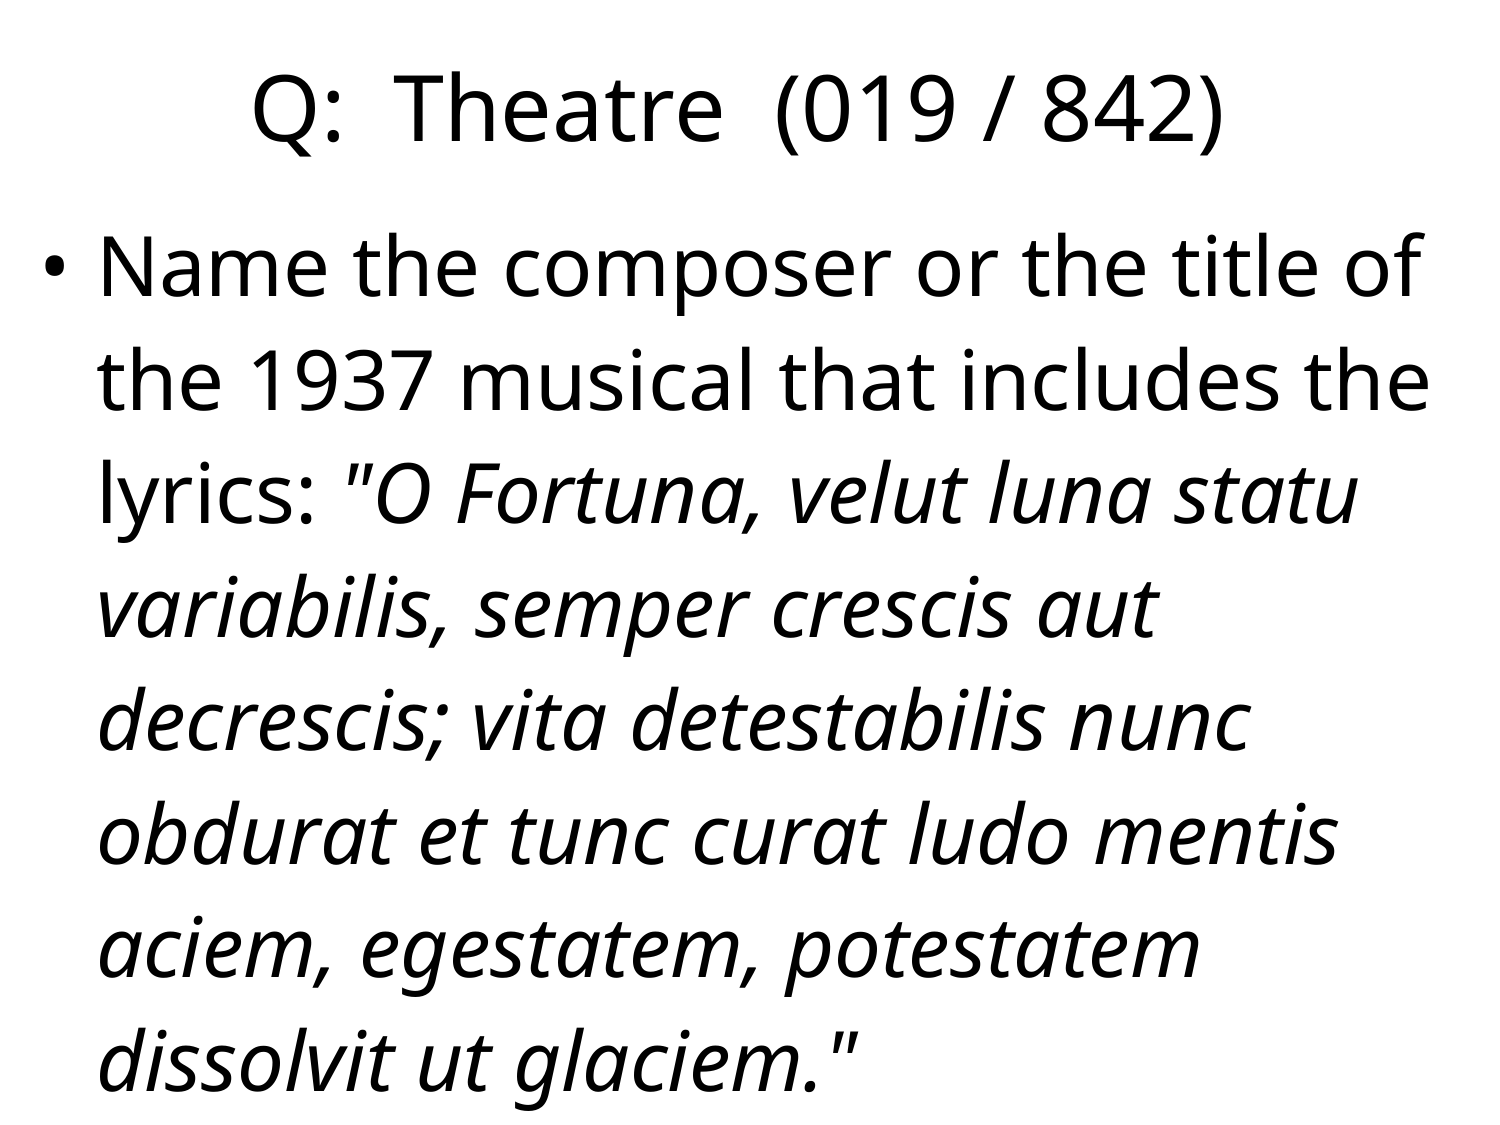

# Q: Theatre (019 / 842)
Name the composer or the title of the 1937 musical that includes the lyrics: "O Fortuna, velut luna statu variabilis, semper crescis aut decrescis; vita detestabilis nunc obdurat et tunc curat ludo mentis aciem, egestatem, potestatem dissolvit ut glaciem."